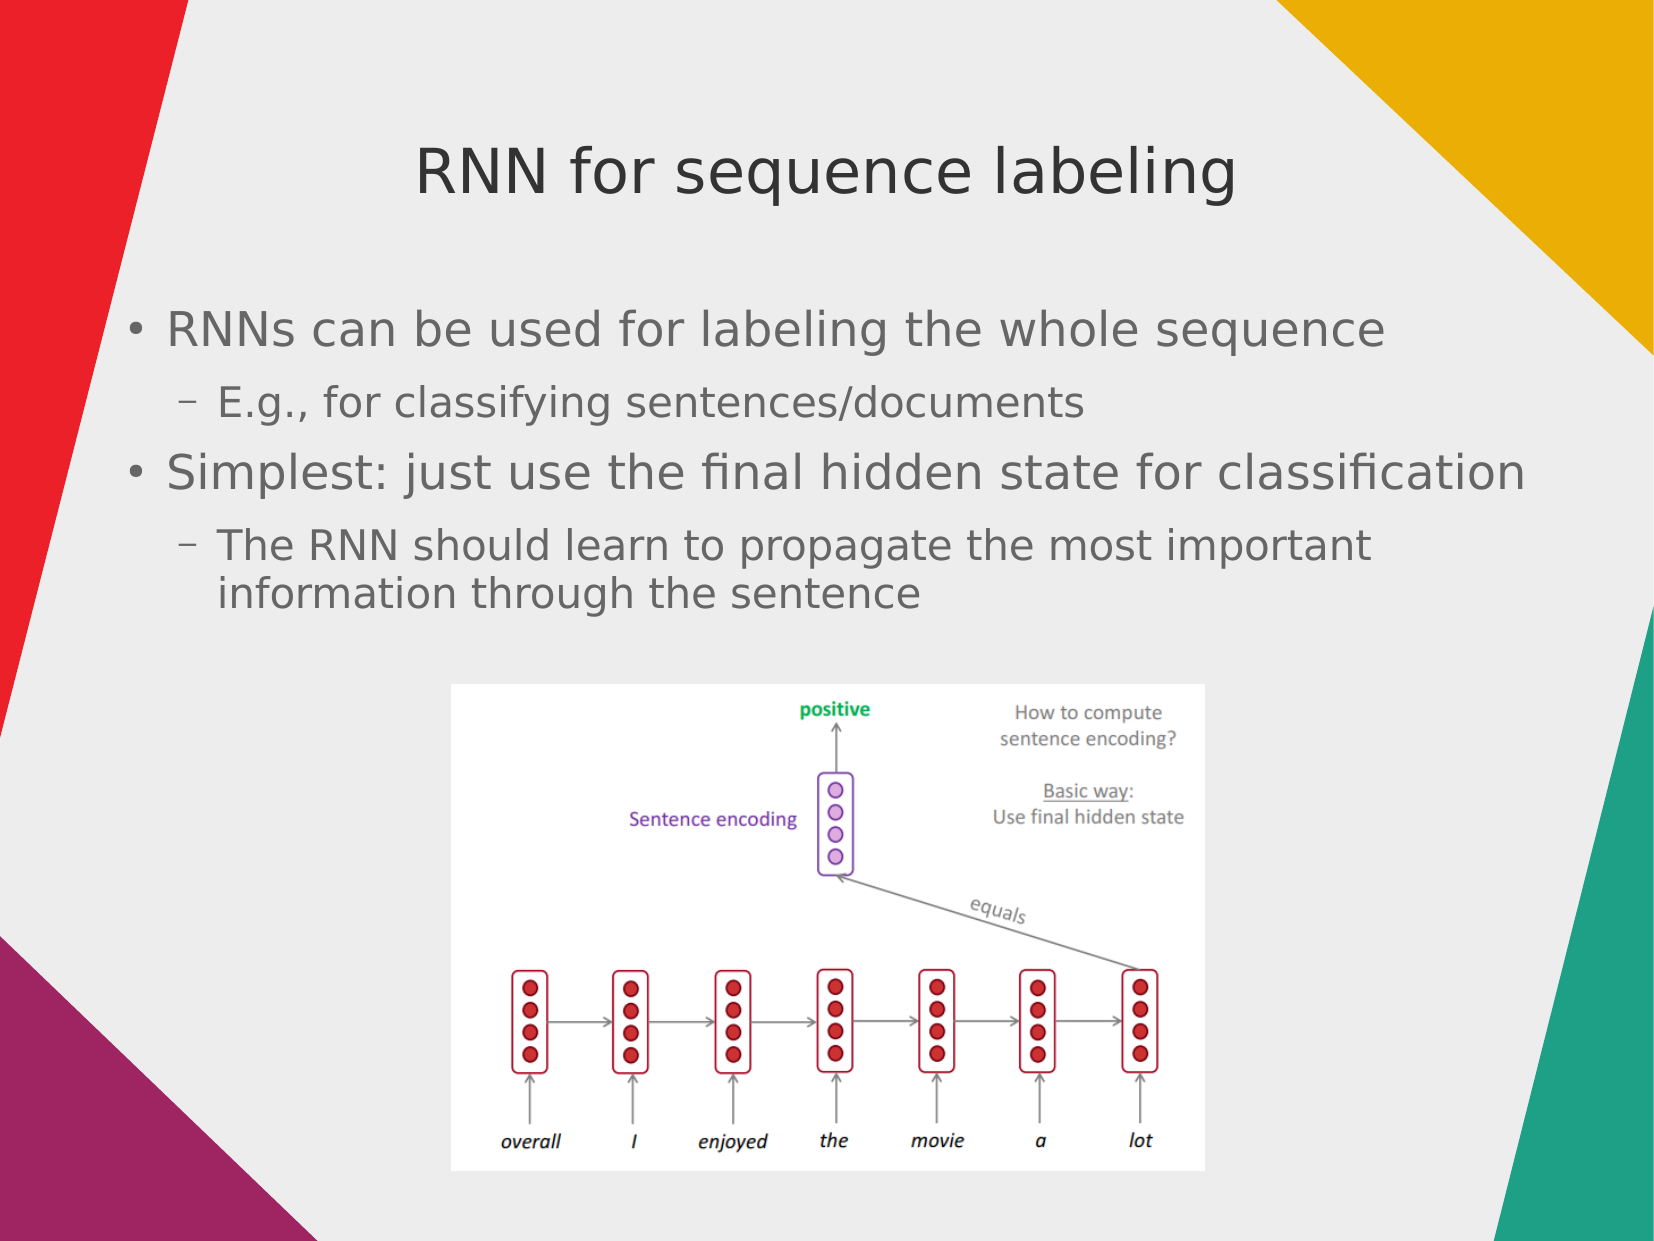

# RNN for sequence labeling
RNNs can be used for labeling the whole sequence
E.g., for classifying sentences/documents
Simplest: just use the final hidden state for classification
The RNN should learn to propagate the most important information through the sentence